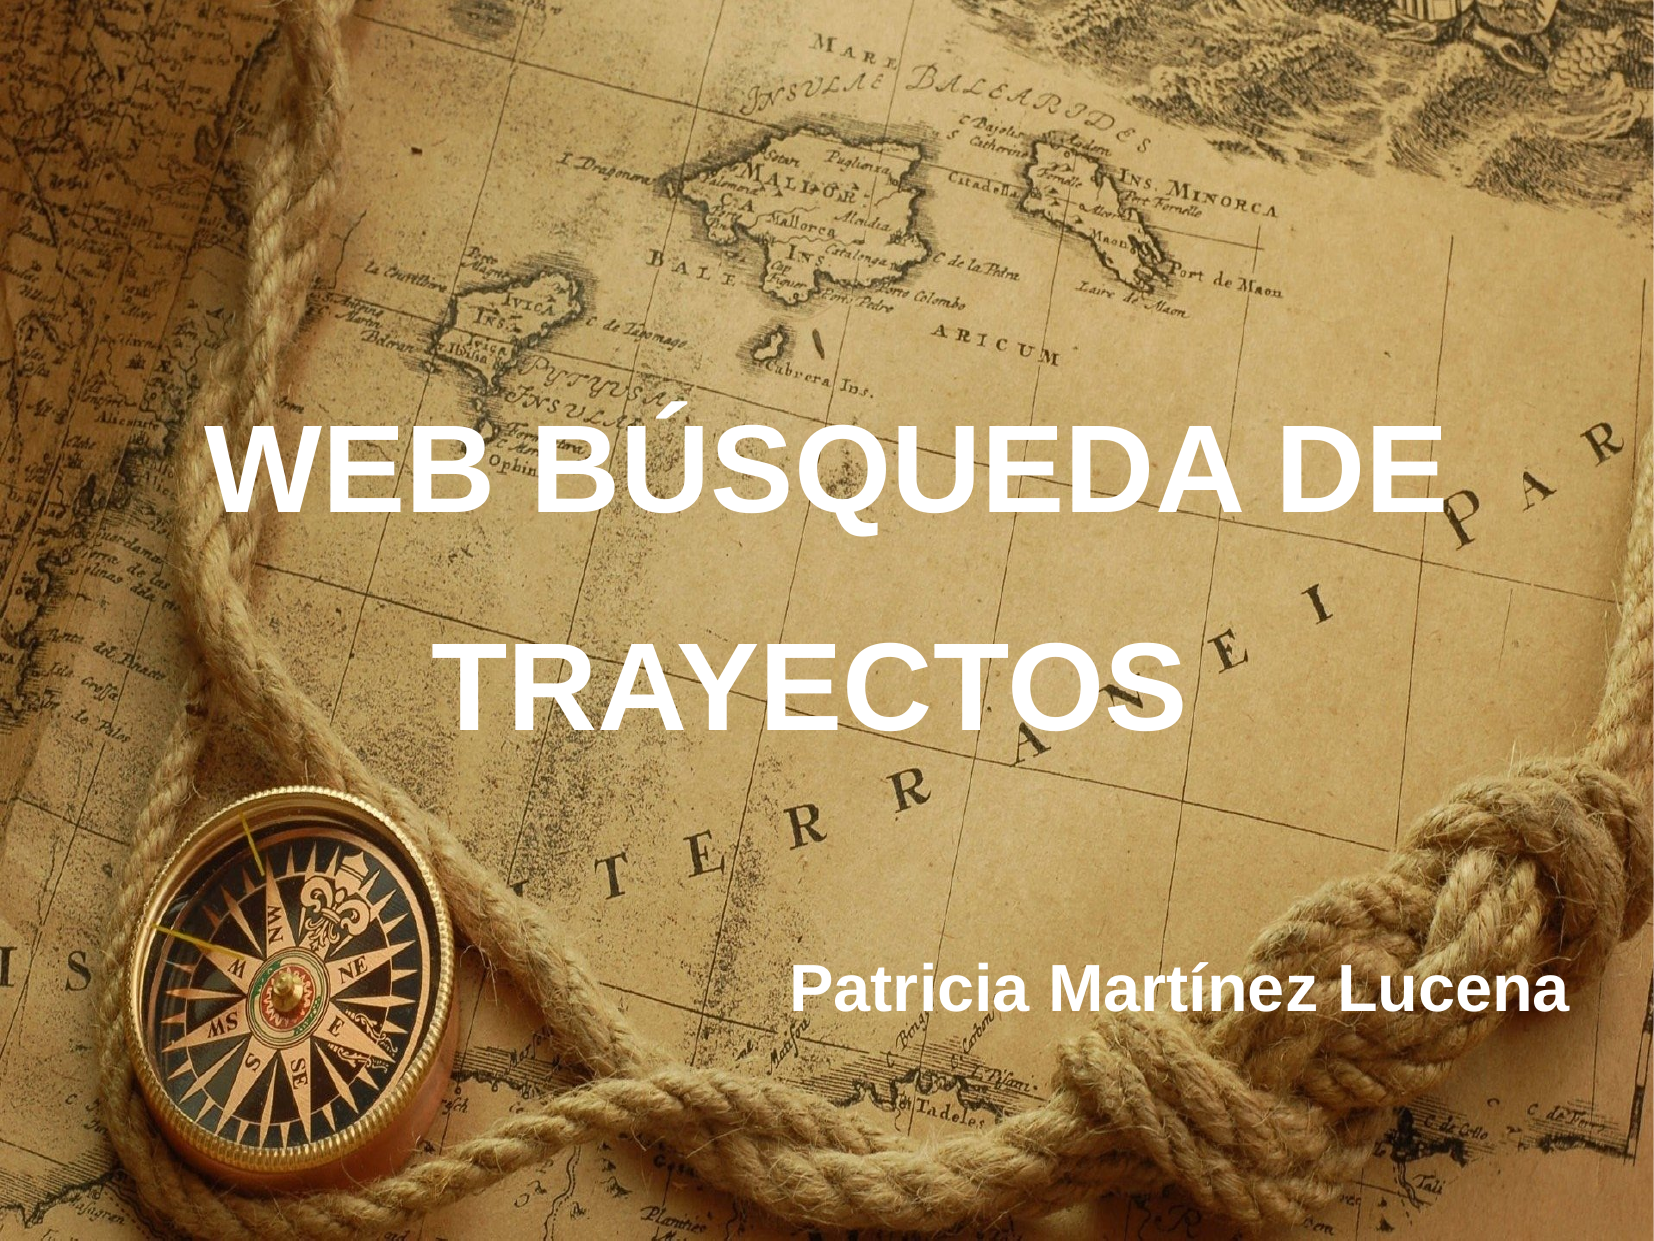

# WEB BÚSQUEDA DE TRAYECTOS
Patricia Martínez Lucena